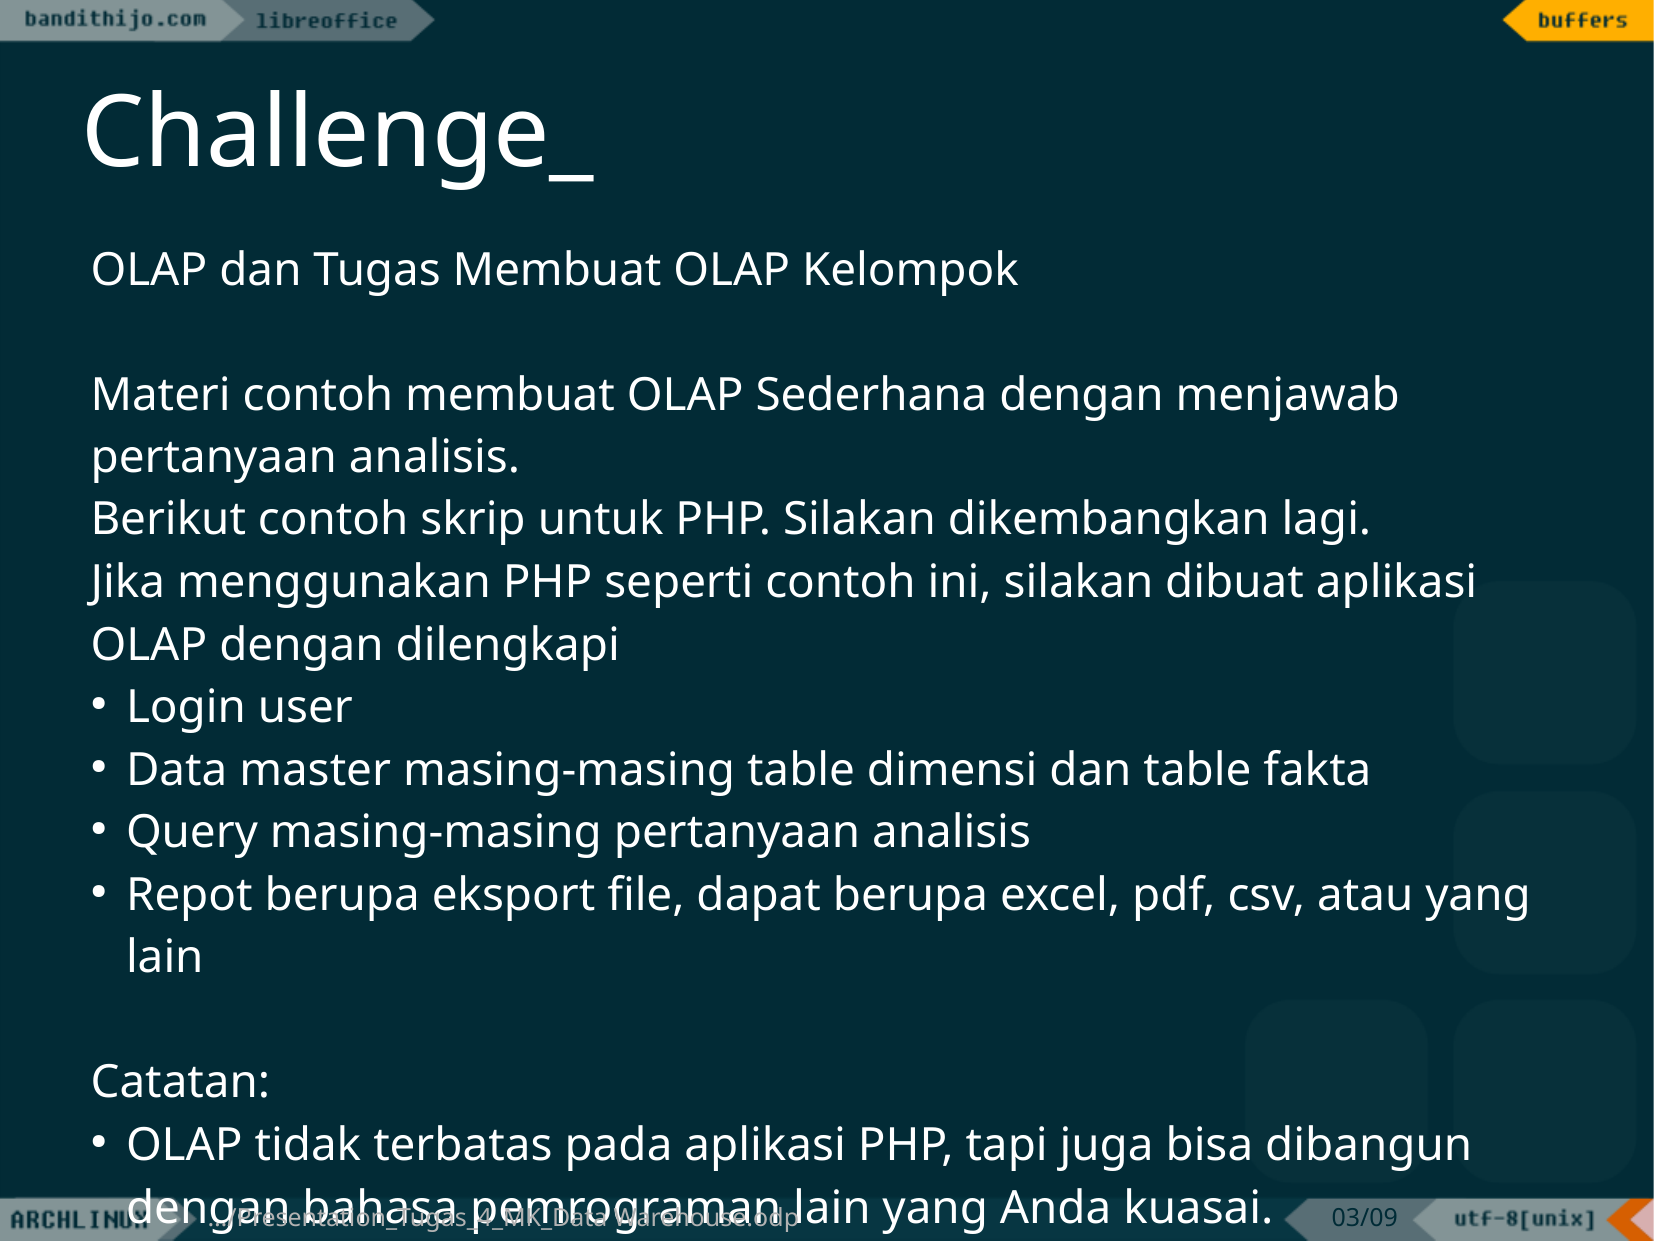

# Challenge_
OLAP dan Tugas Membuat OLAP Kelompok
Materi contoh membuat OLAP Sederhana dengan menjawab pertanyaan analisis.
Berikut contoh skrip untuk PHP. Silakan dikembangkan lagi.
Jika menggunakan PHP seperti contoh ini, silakan dibuat aplikasi OLAP dengan dilengkapi
Login user
Data master masing-masing table dimensi dan table fakta
Query masing-masing pertanyaan analisis
Repot berupa eksport file, dapat berupa excel, pdf, csv, atau yang lain
Catatan:
OLAP tidak terbatas pada aplikasi PHP, tapi juga bisa dibangun dengan bahasa pemrograman lain yang Anda kuasai.
Bahan membuat OLAP dapat menggunakan tugas kmaren skema bintang dw_tokos.sql
1 kelompok terdiri dari 4 orang
Dikumpulkan minggu depan lewat presentasi
…/Presentation_Tugas_4_MK_Data Warehouse.odp
03/09